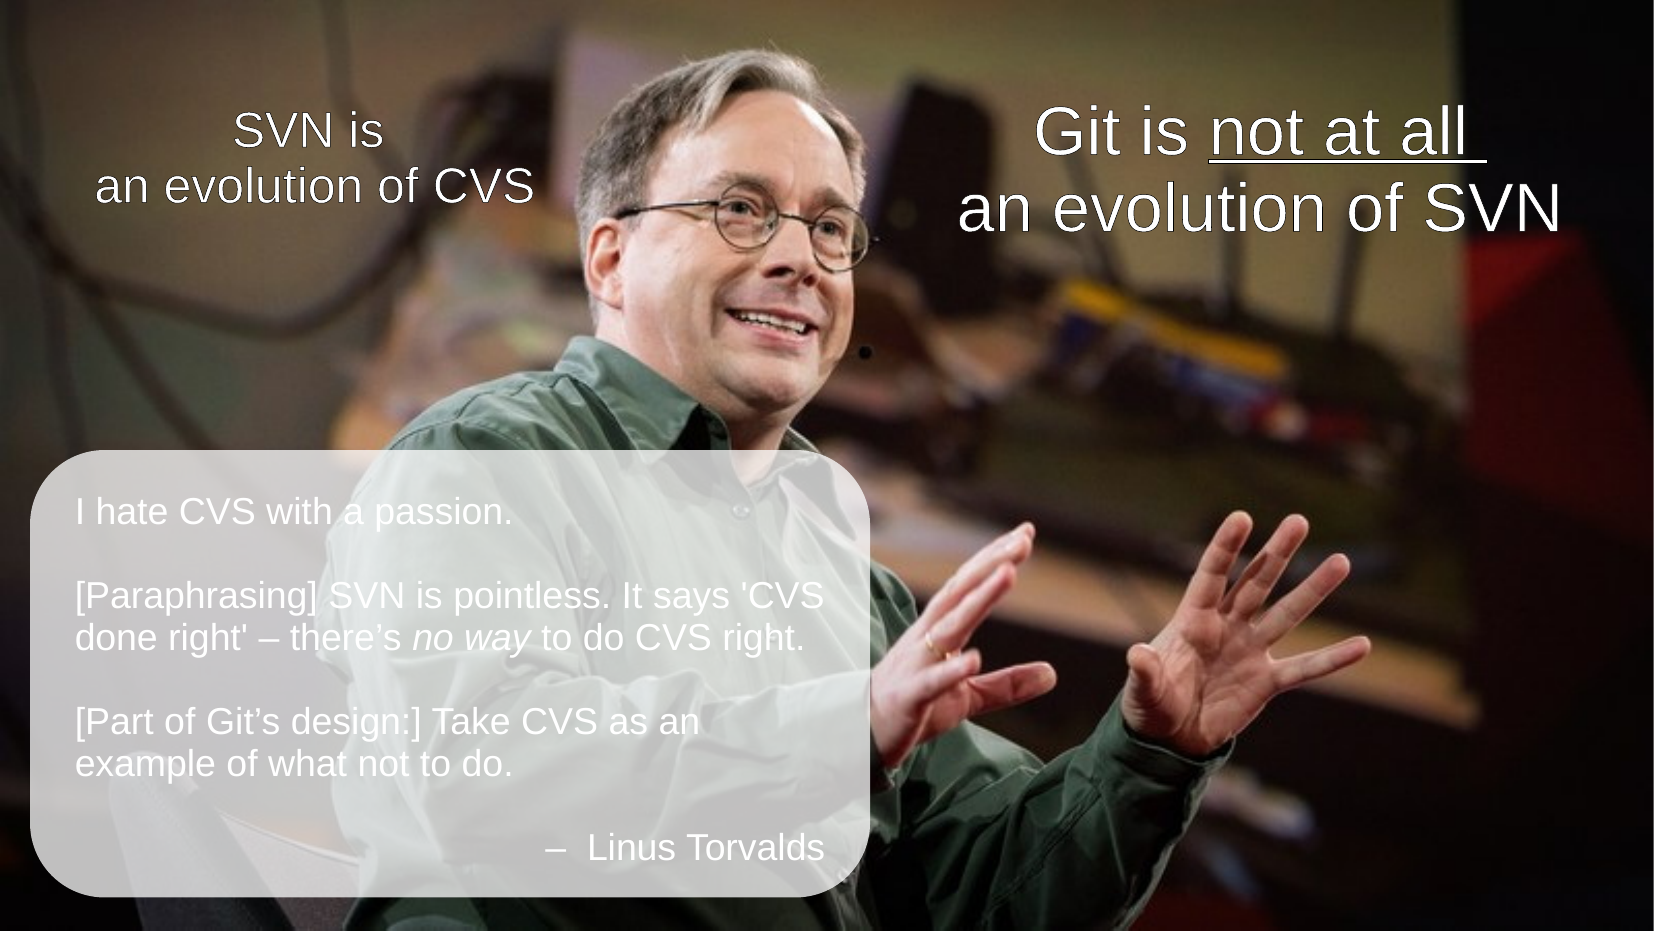

Git is not at all
an evolution of SVN
SVN is
an evolution of CVS
I hate CVS with a passion.
[Paraphrasing] SVN is pointless. It says 'CVS done right' – there’s no way to do CVS right.
[Part of Git’s design:] Take CVS as an example of what not to do.
– Linus Torvalds